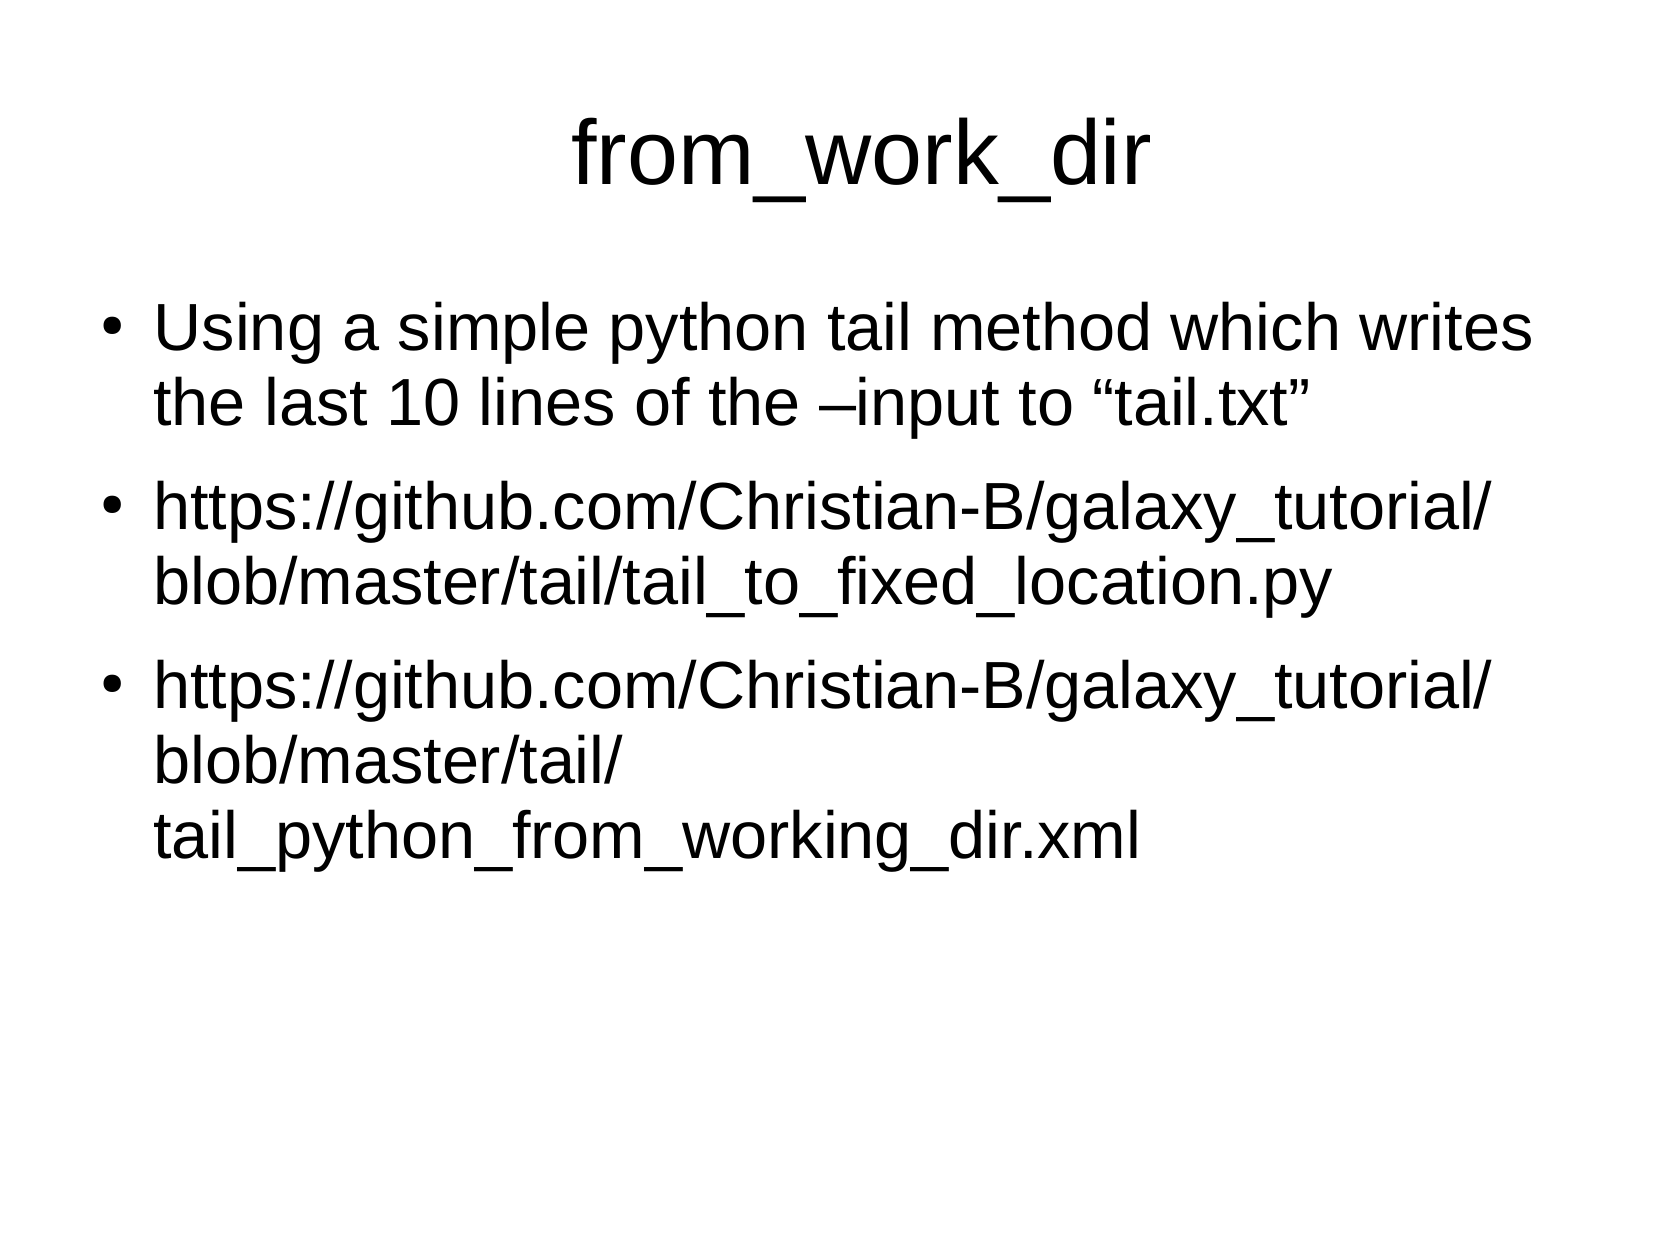

# from_work_dir
Using a simple python tail method which writes the last 10 lines of the –input to “tail.txt”
https://github.com/Christian-B/galaxy_tutorial/blob/master/tail/tail_to_fixed_location.py
https://github.com/Christian-B/galaxy_tutorial/blob/master/tail/tail_python_from_working_dir.xml